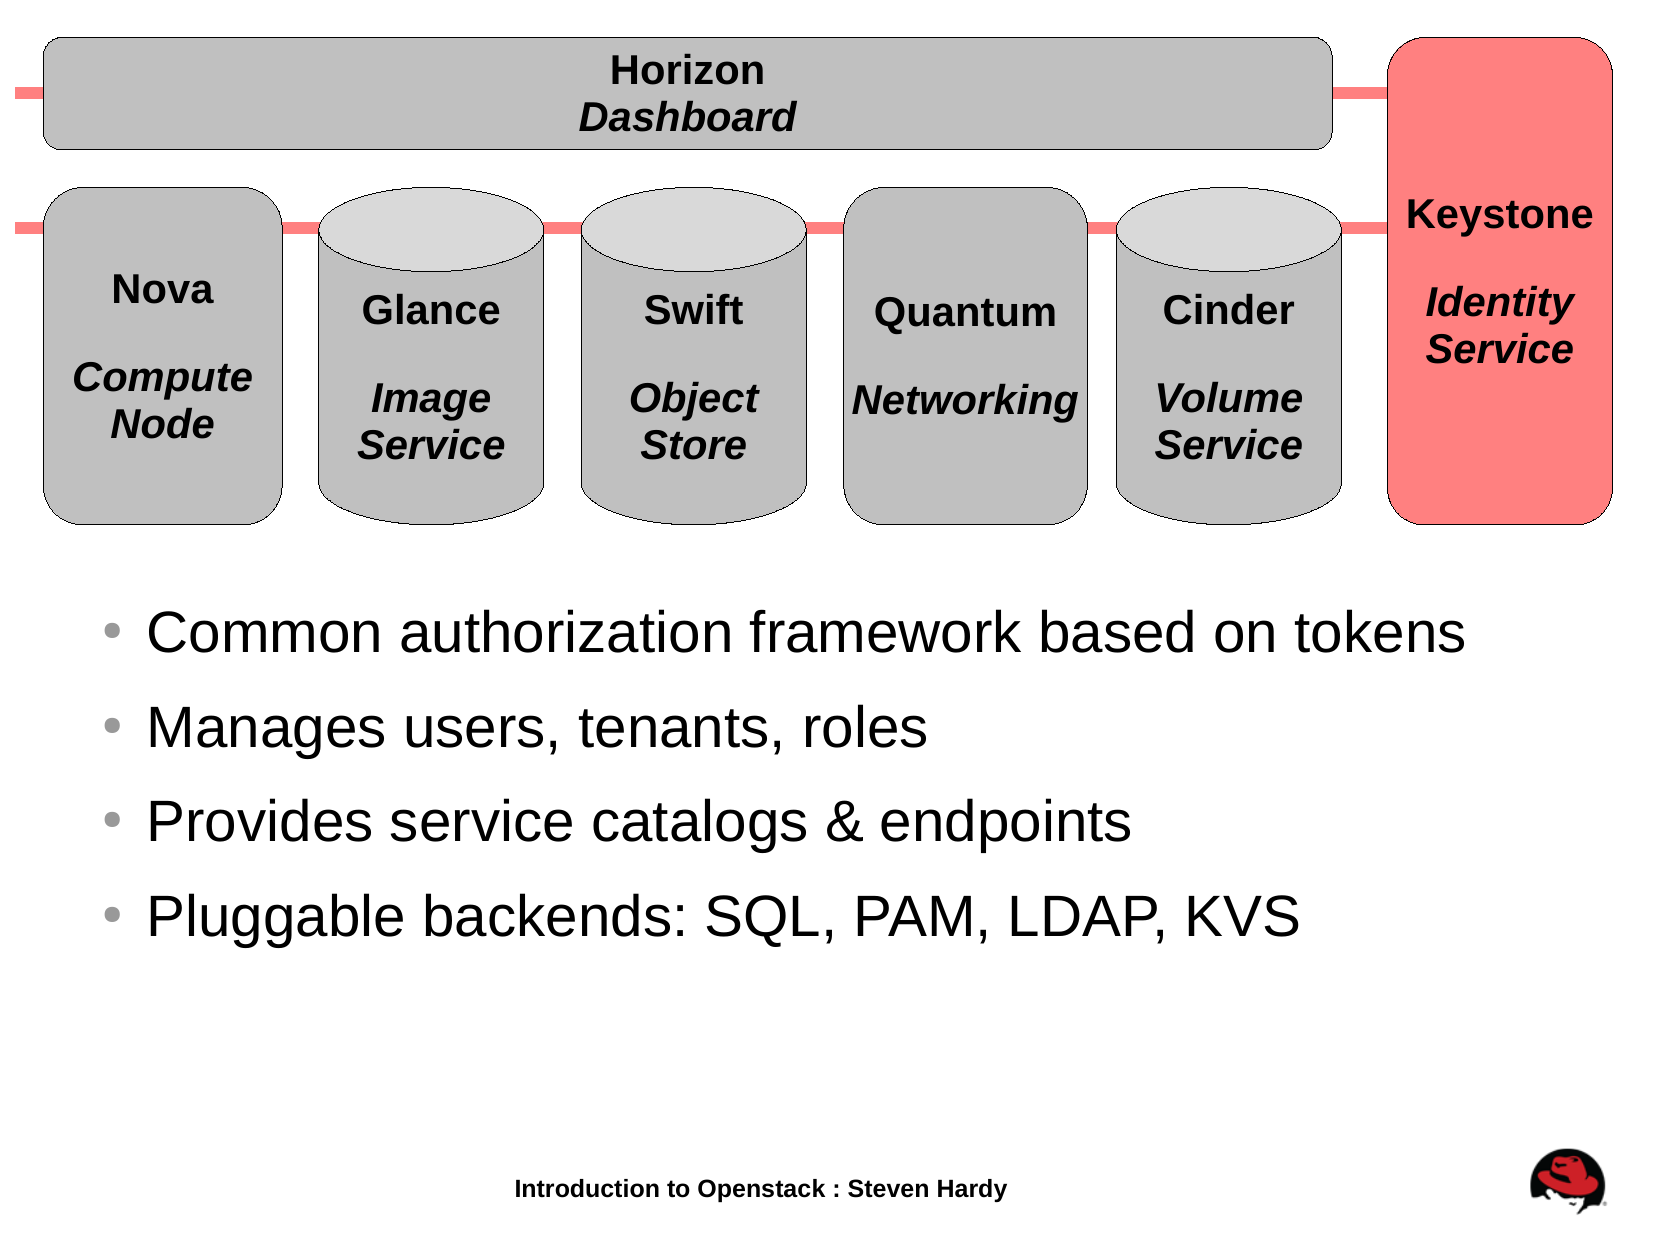

Horizon
Dashboard
Keystone
Identity
Service
Keystone
Identity
Service
Nova
Compute
Node
Glance
Image
Service
Swift
Object
Store
Quantum
Networking
Cinder
Volume
Service
# Common authorization framework based on tokens
Manages users, tenants, roles
Provides service catalogs & endpoints
Pluggable backends: SQL, PAM, LDAP, KVS